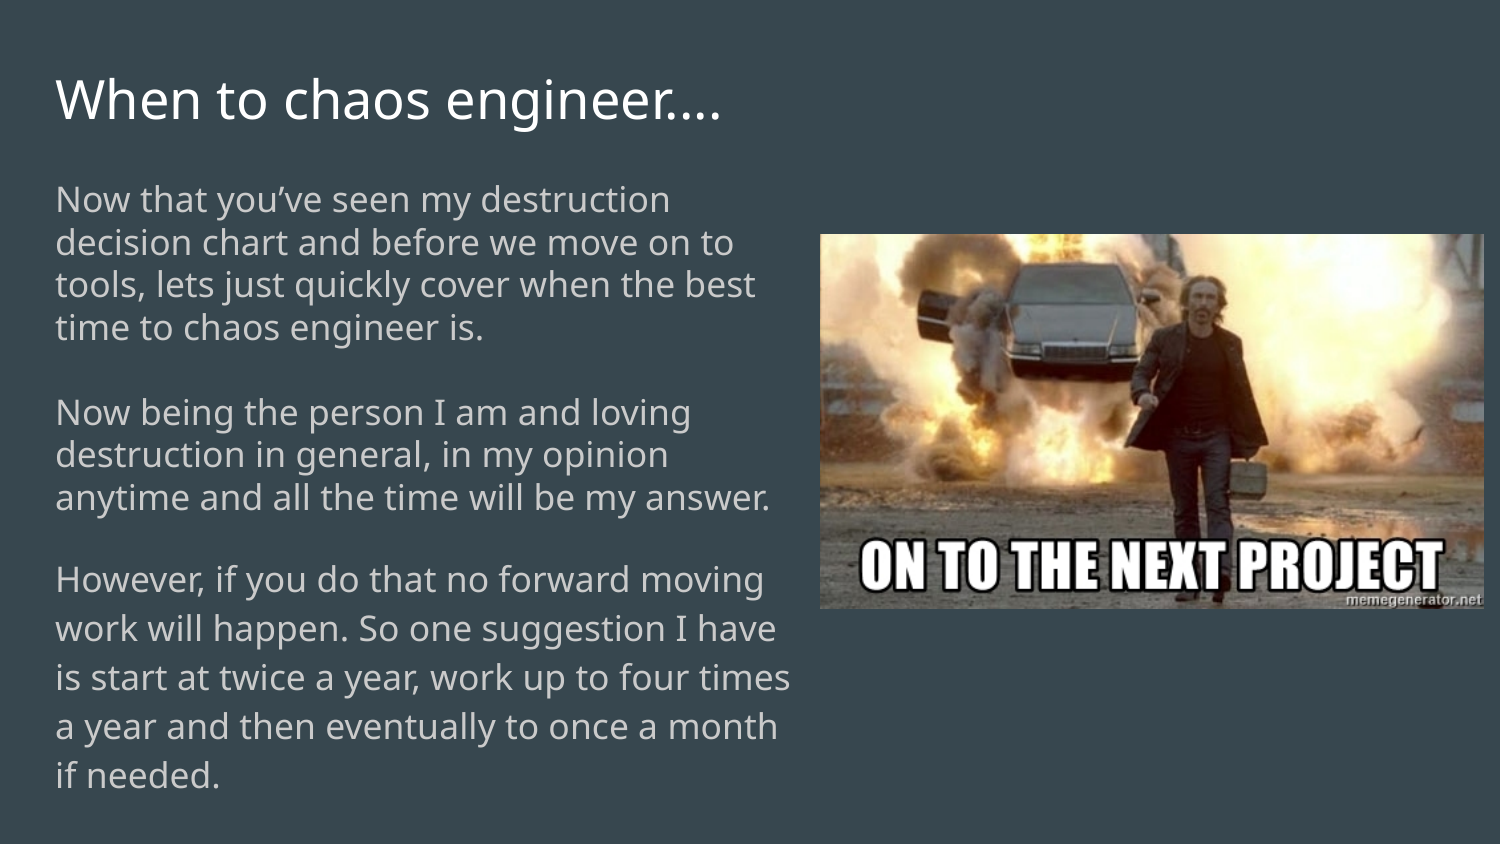

# When to chaos engineer....
Now that you’ve seen my destruction decision chart and before we move on to tools, lets just quickly cover when the best time to chaos engineer is.
Now being the person I am and loving destruction in general, in my opinion anytime and all the time will be my answer.
However, if you do that no forward moving work will happen. So one suggestion I have is start at twice a year, work up to four times a year and then eventually to once a month if needed.